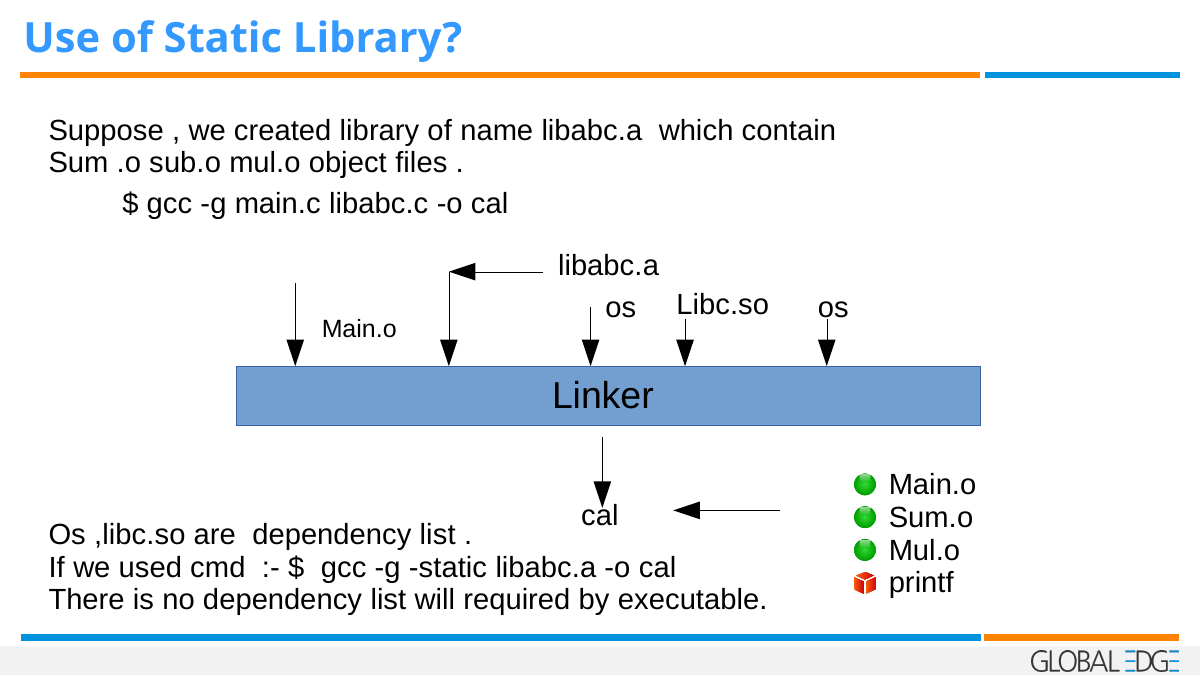

# Use of Static Library?
Suppose , we created library of name libabc.a which contain
Sum .o sub.o mul.o object files .
	$ gcc -g main.c libabc.c -o cal
libabc.a
Libc.so
os
os
Main.o
Linker
Main.o
Sum.o
Mul.o
printf
 cal
Os ,libc.so are dependency list .
If we used cmd :- $ gcc -g -static libabc.a -o cal
There is no dependency list will required by executable.